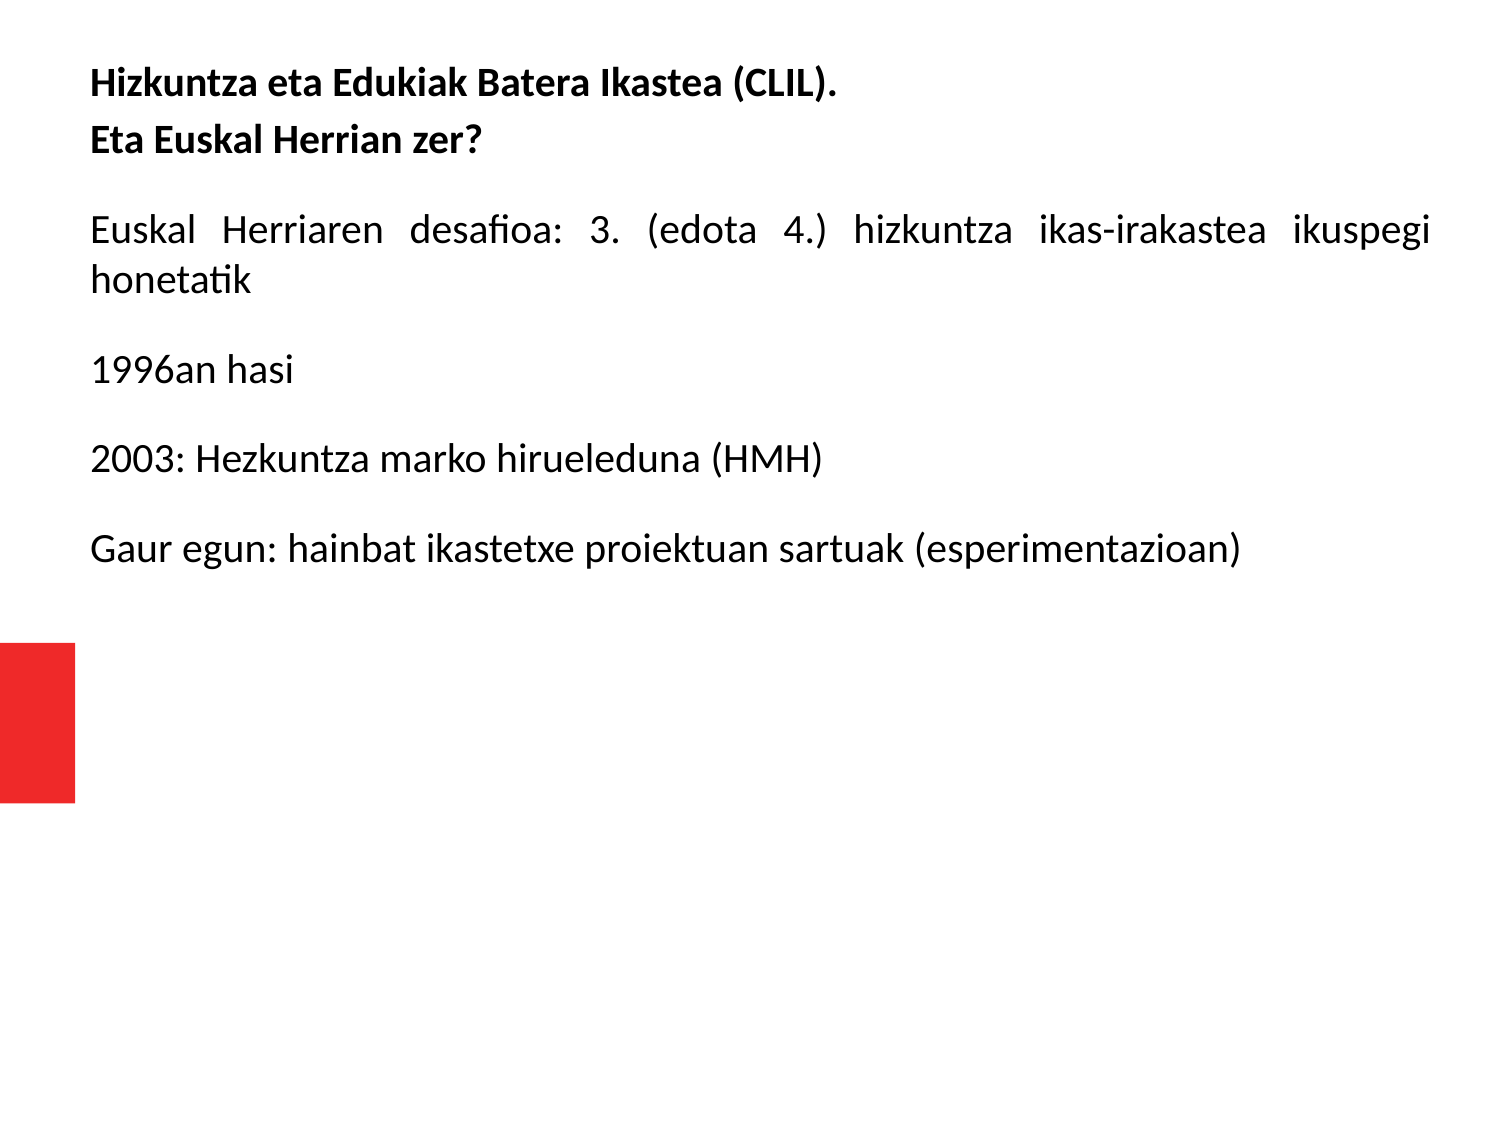

# Hizkuntza eta Edukiak Batera Ikastea (CLIL).
Eta Euskal Herrian zer?
Euskal Herriaren desafioa: 3. (edota 4.) hizkuntza ikas-irakastea ikuspegi honetatik
1996an hasi
2003: Hezkuntza marko hirueleduna (HMH)
Gaur egun: hainbat ikastetxe proiektuan sartuak (esperimentazioan)